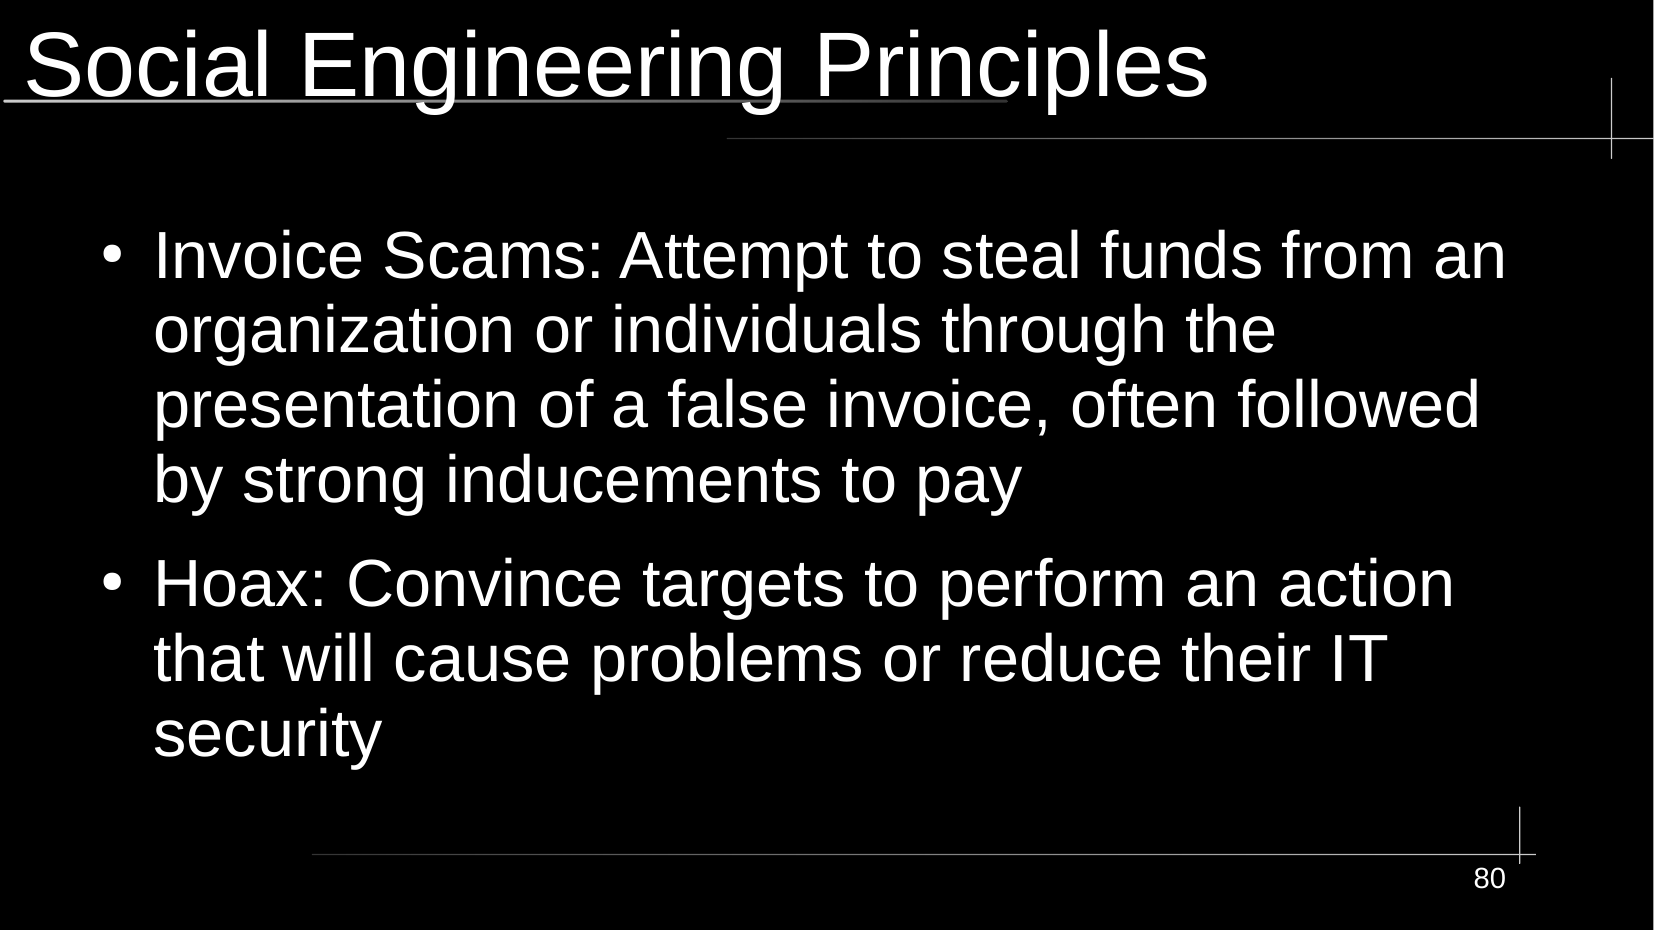

# Social Engineering Principles
Invoice Scams: Attempt to steal funds from an organization or individuals through the presentation of a false invoice, often followed by strong inducements to pay
Hoax: Convince targets to perform an action that will cause problems or reduce their IT security
80